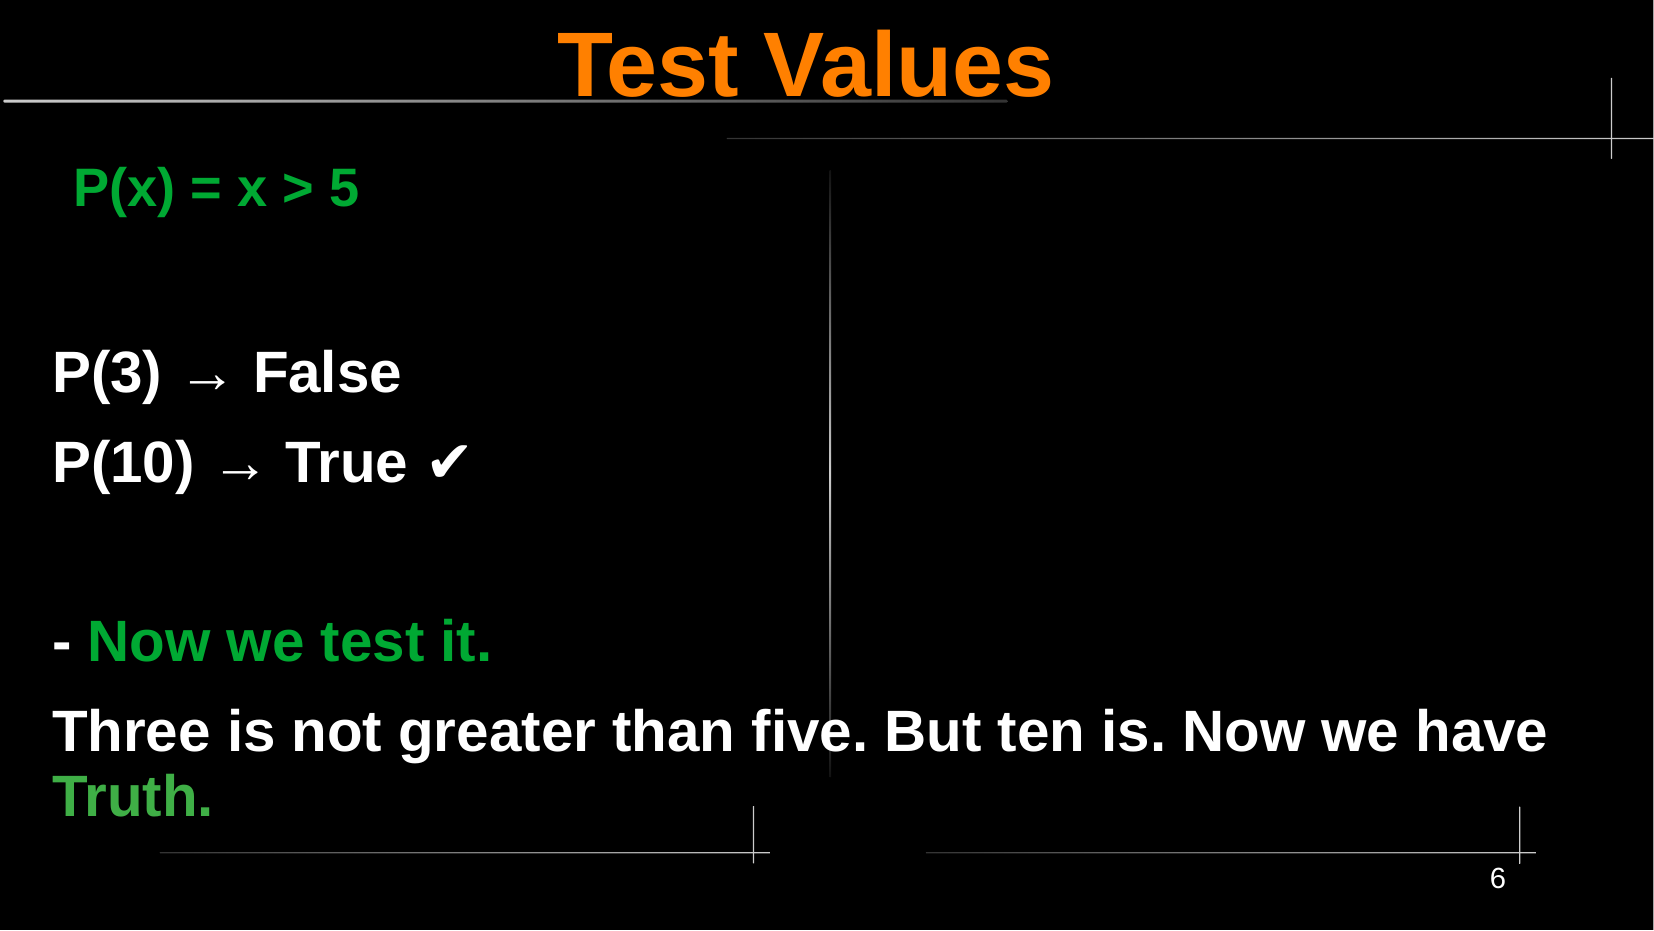

# Test Values
 P(x) = x > 5
P(3) → False
P(10) → True ✔️
- Now we test it.
Three is not greater than five. But ten is. Now we have Truth.
6